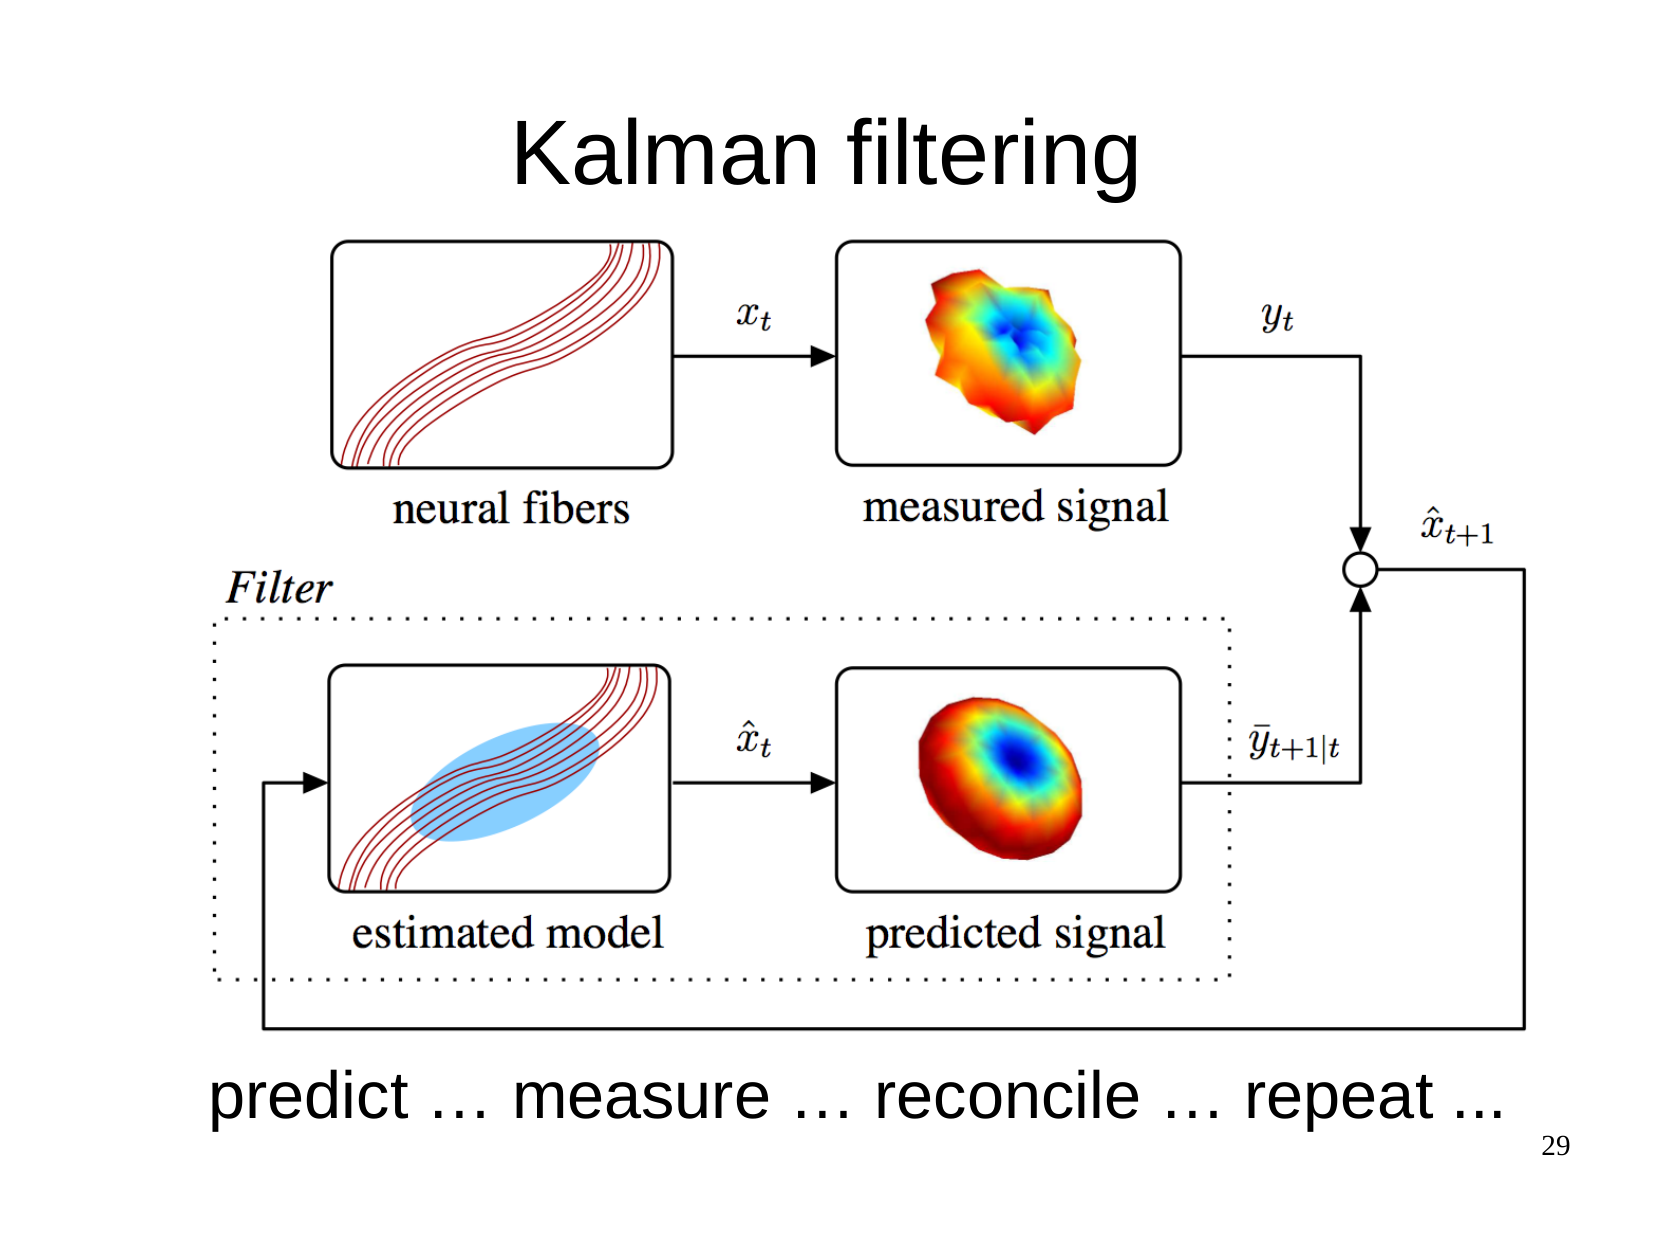

Kalman filtering
# predict … measure … reconcile … repeat ...
29